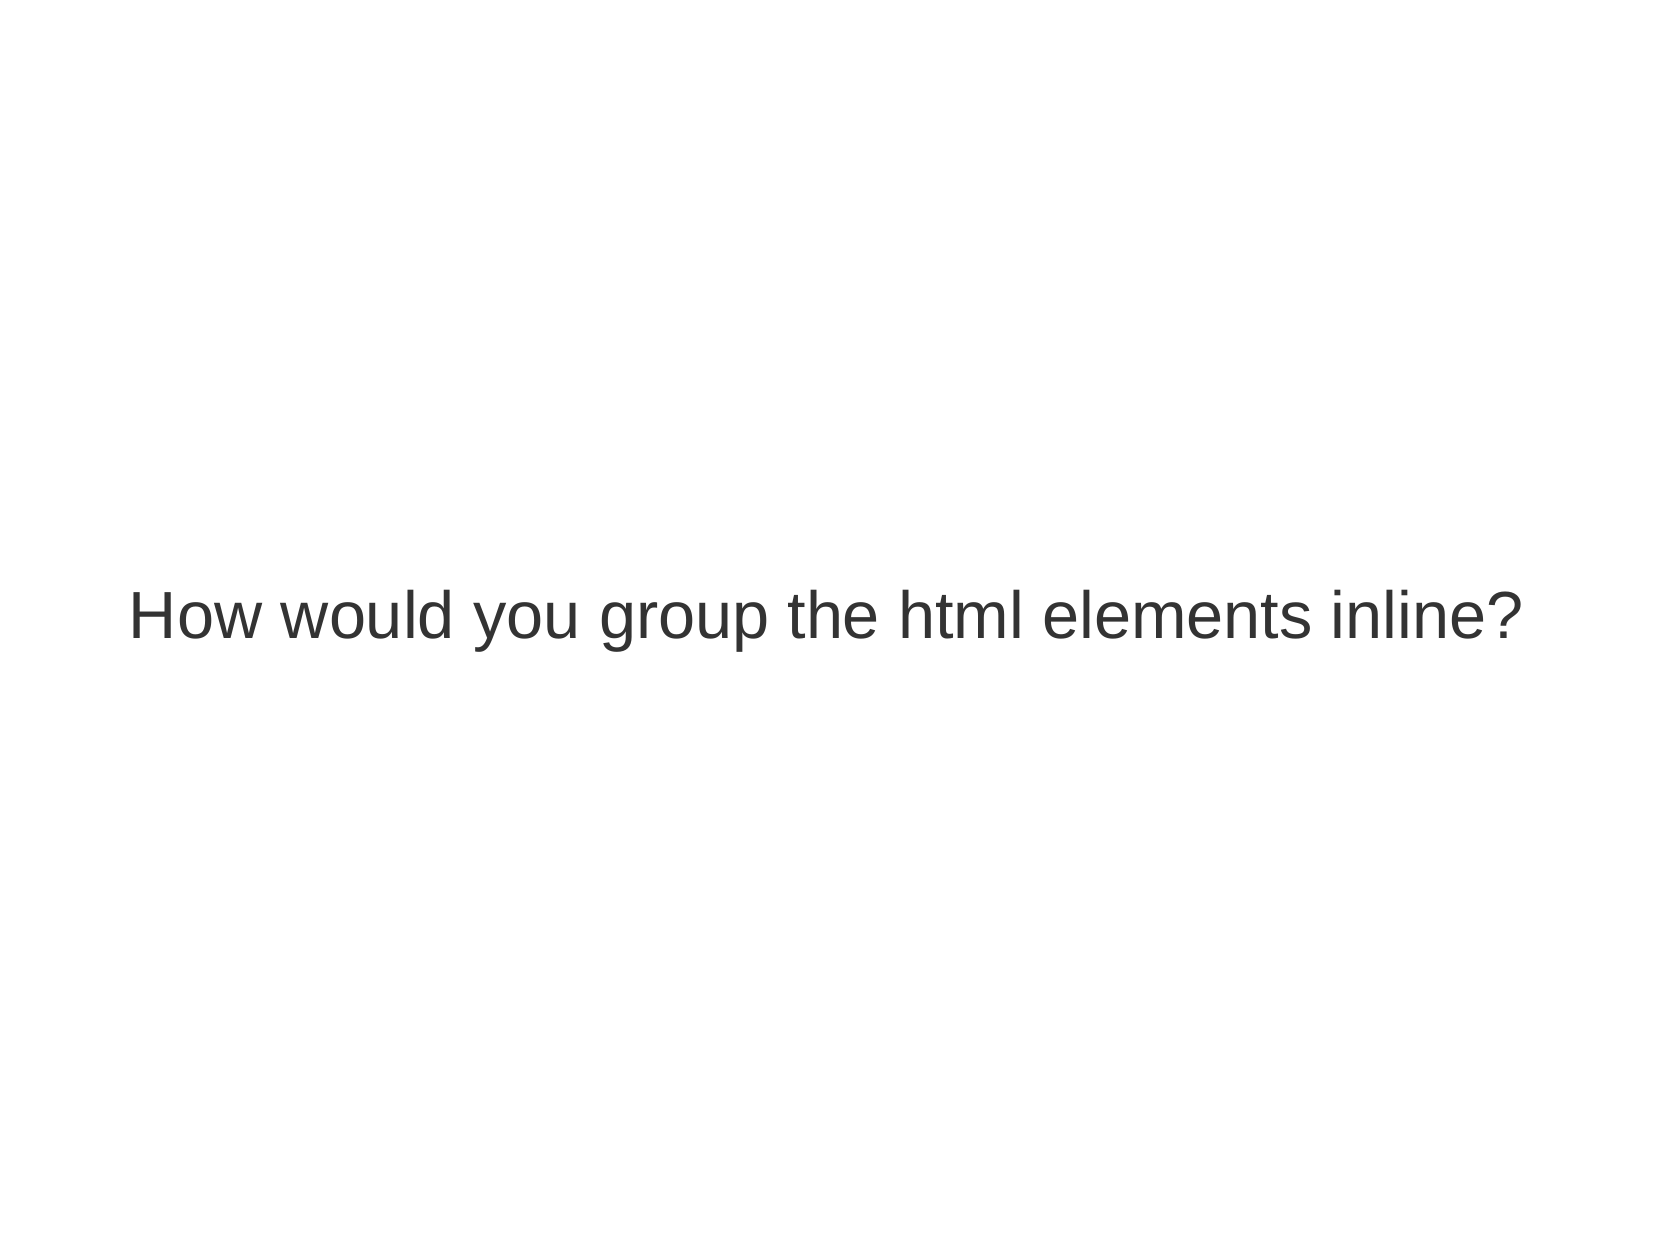

# How would you group the html elements inline?